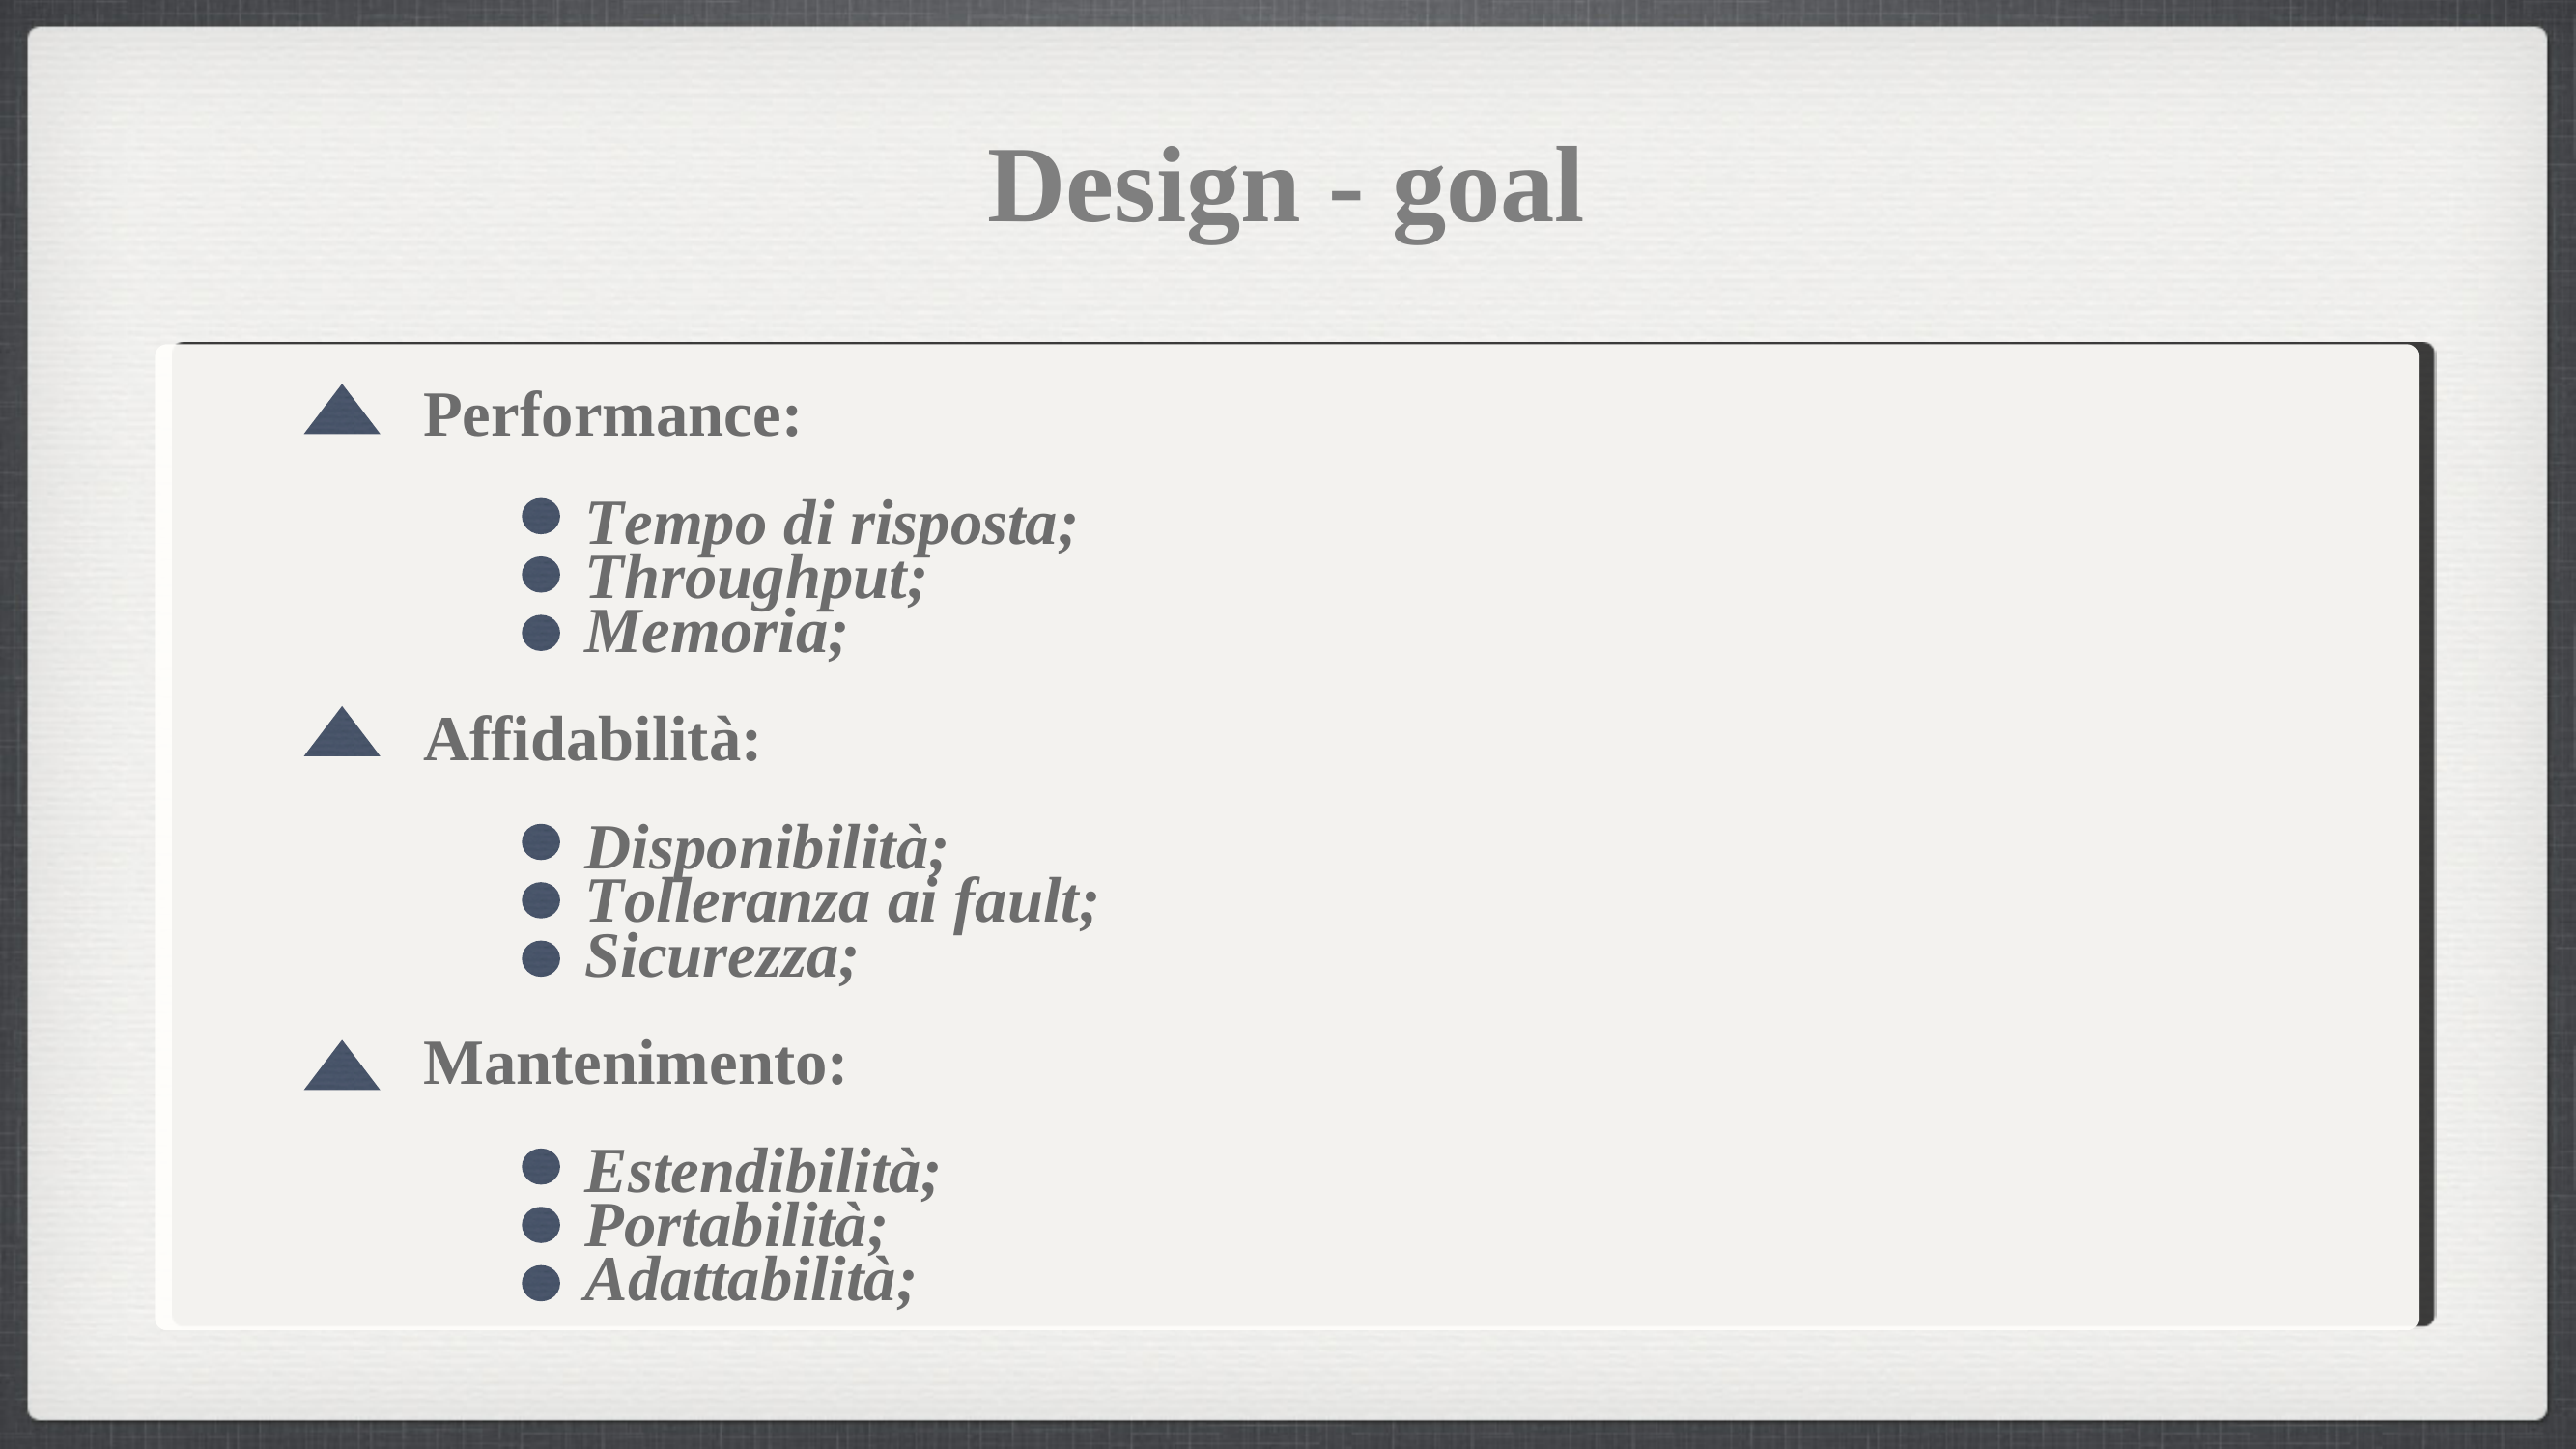

# Design - goal
Performance:
 Tempo di risposta;
 Throughput;
 Memoria;
Affidabilità:
 Disponibilità;
 Tolleranza ai fault;
 Sicurezza;
Mantenimento:
 Estendibilità;
 Portabilità;
 Adattabilità;